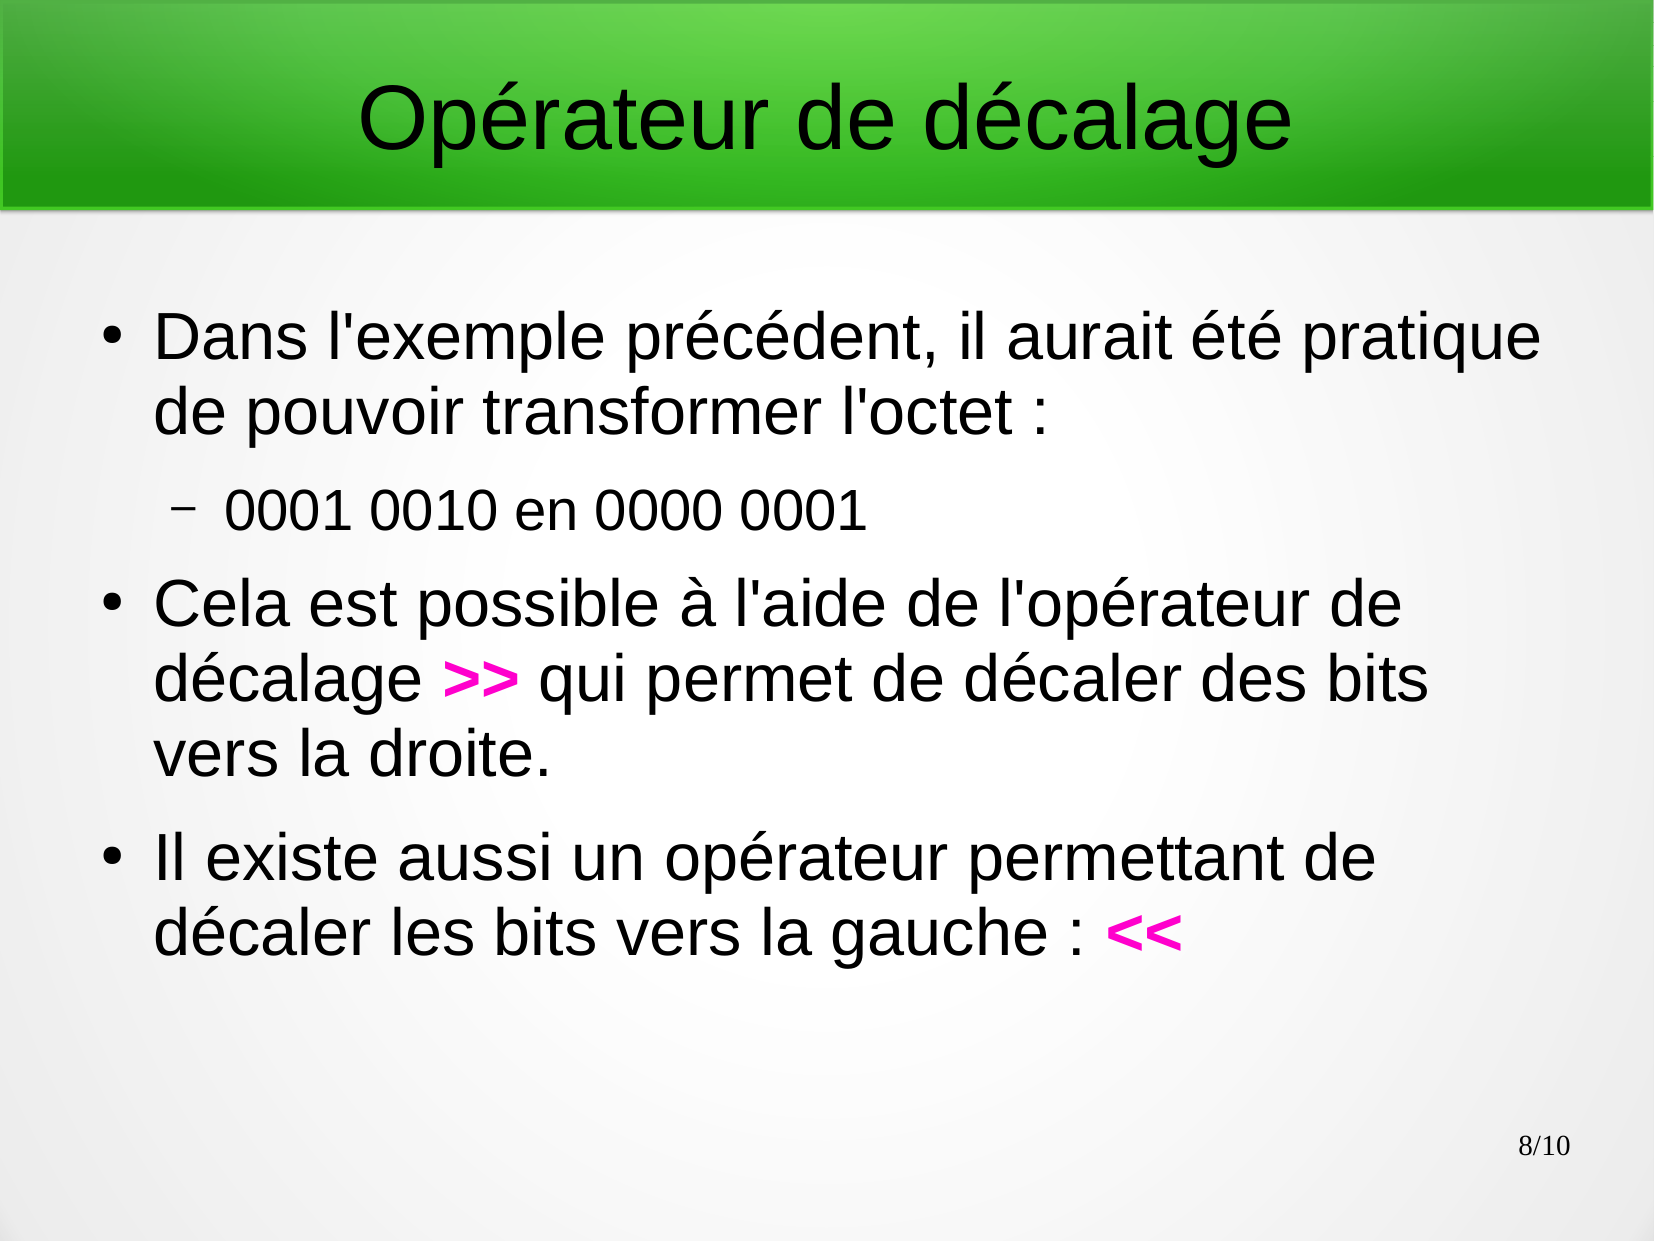

# Opérateur de décalage
Dans l'exemple précédent, il aurait été pratique de pouvoir transformer l'octet :
0001 0010 en 0000 0001
Cela est possible à l'aide de l'opérateur de décalage >> qui permet de décaler des bits vers la droite.
Il existe aussi un opérateur permettant de décaler les bits vers la gauche : <<
8